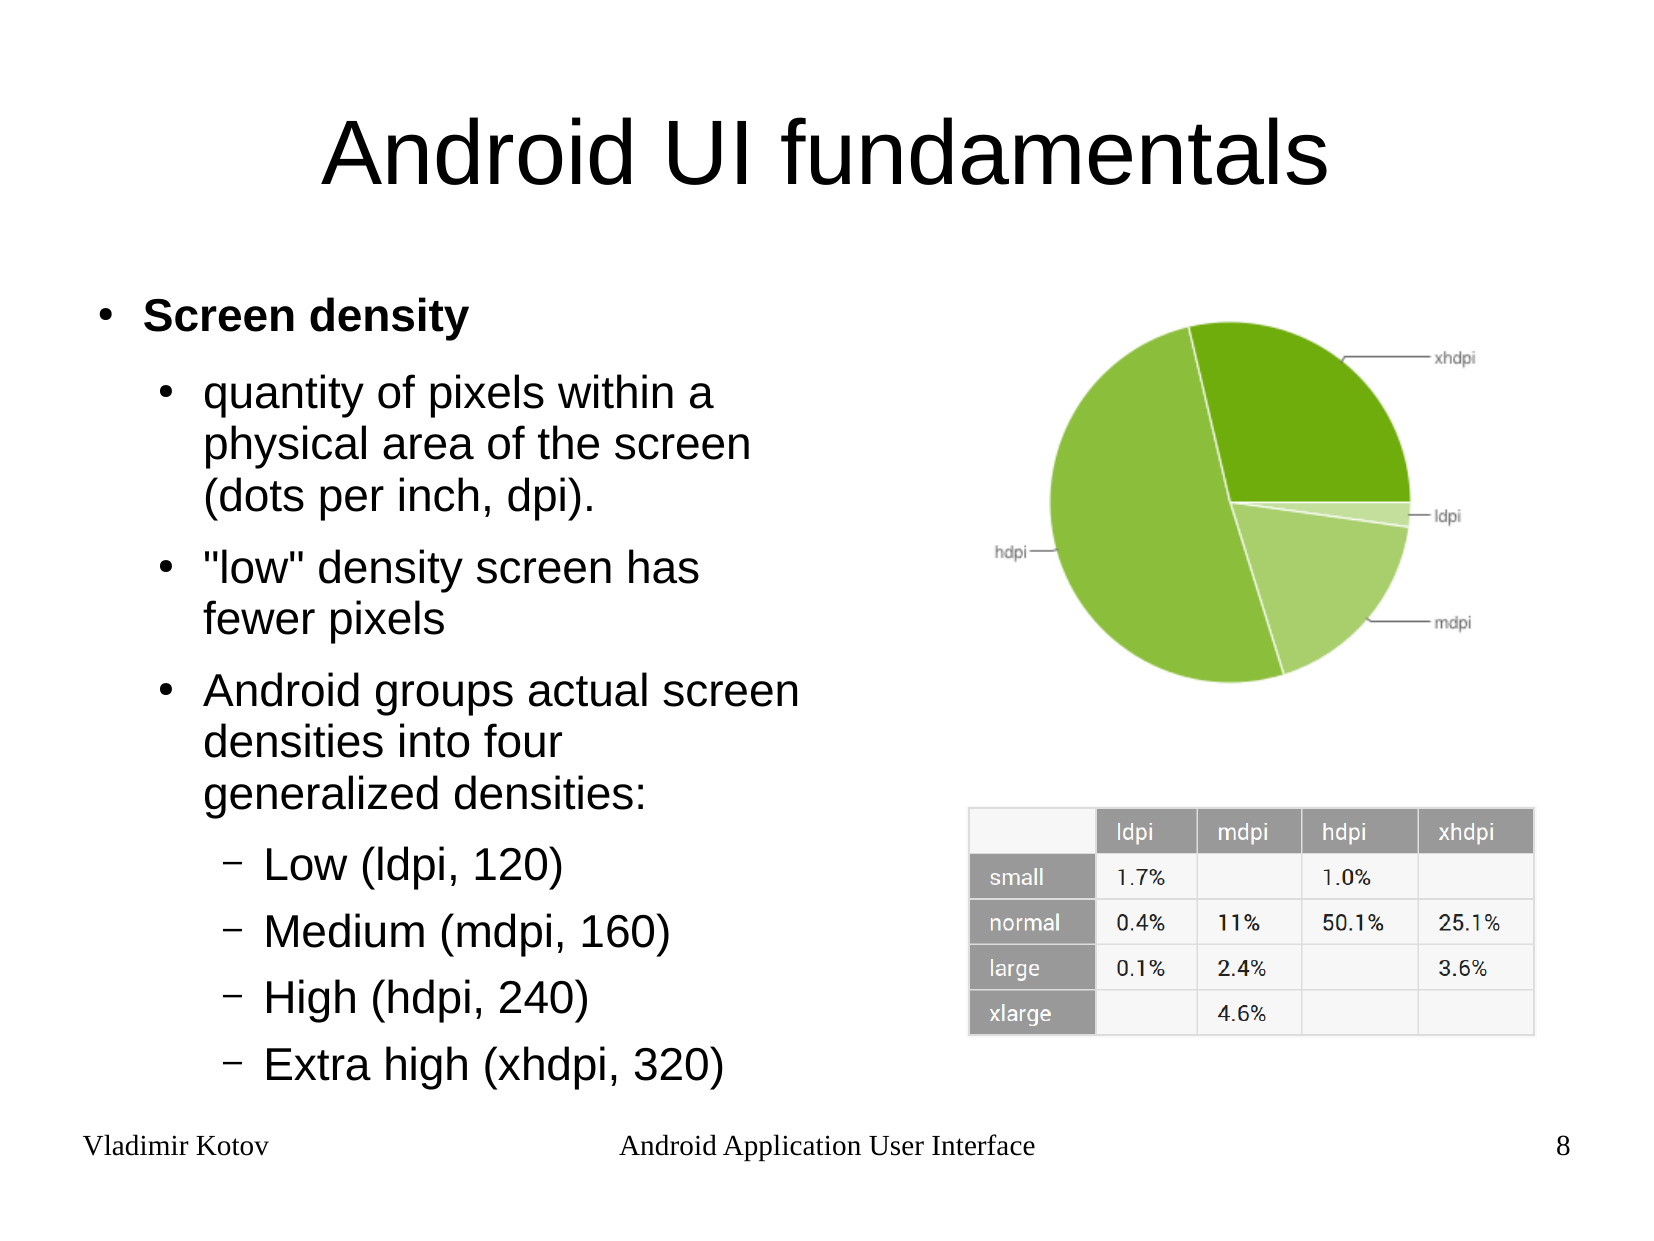

# Android UI fundamentals
Screen density
quantity of pixels within a physical area of the screen (dots per inch, dpi).
"low" density screen has fewer pixels
Android groups actual screen densities into four generalized densities:
Low (ldpi, 120)
Medium (mdpi, 160)
High (hdpi, 240)
Extra high (xhdpi, 320)
Vladimir Kotov
Android Application User Interface
8